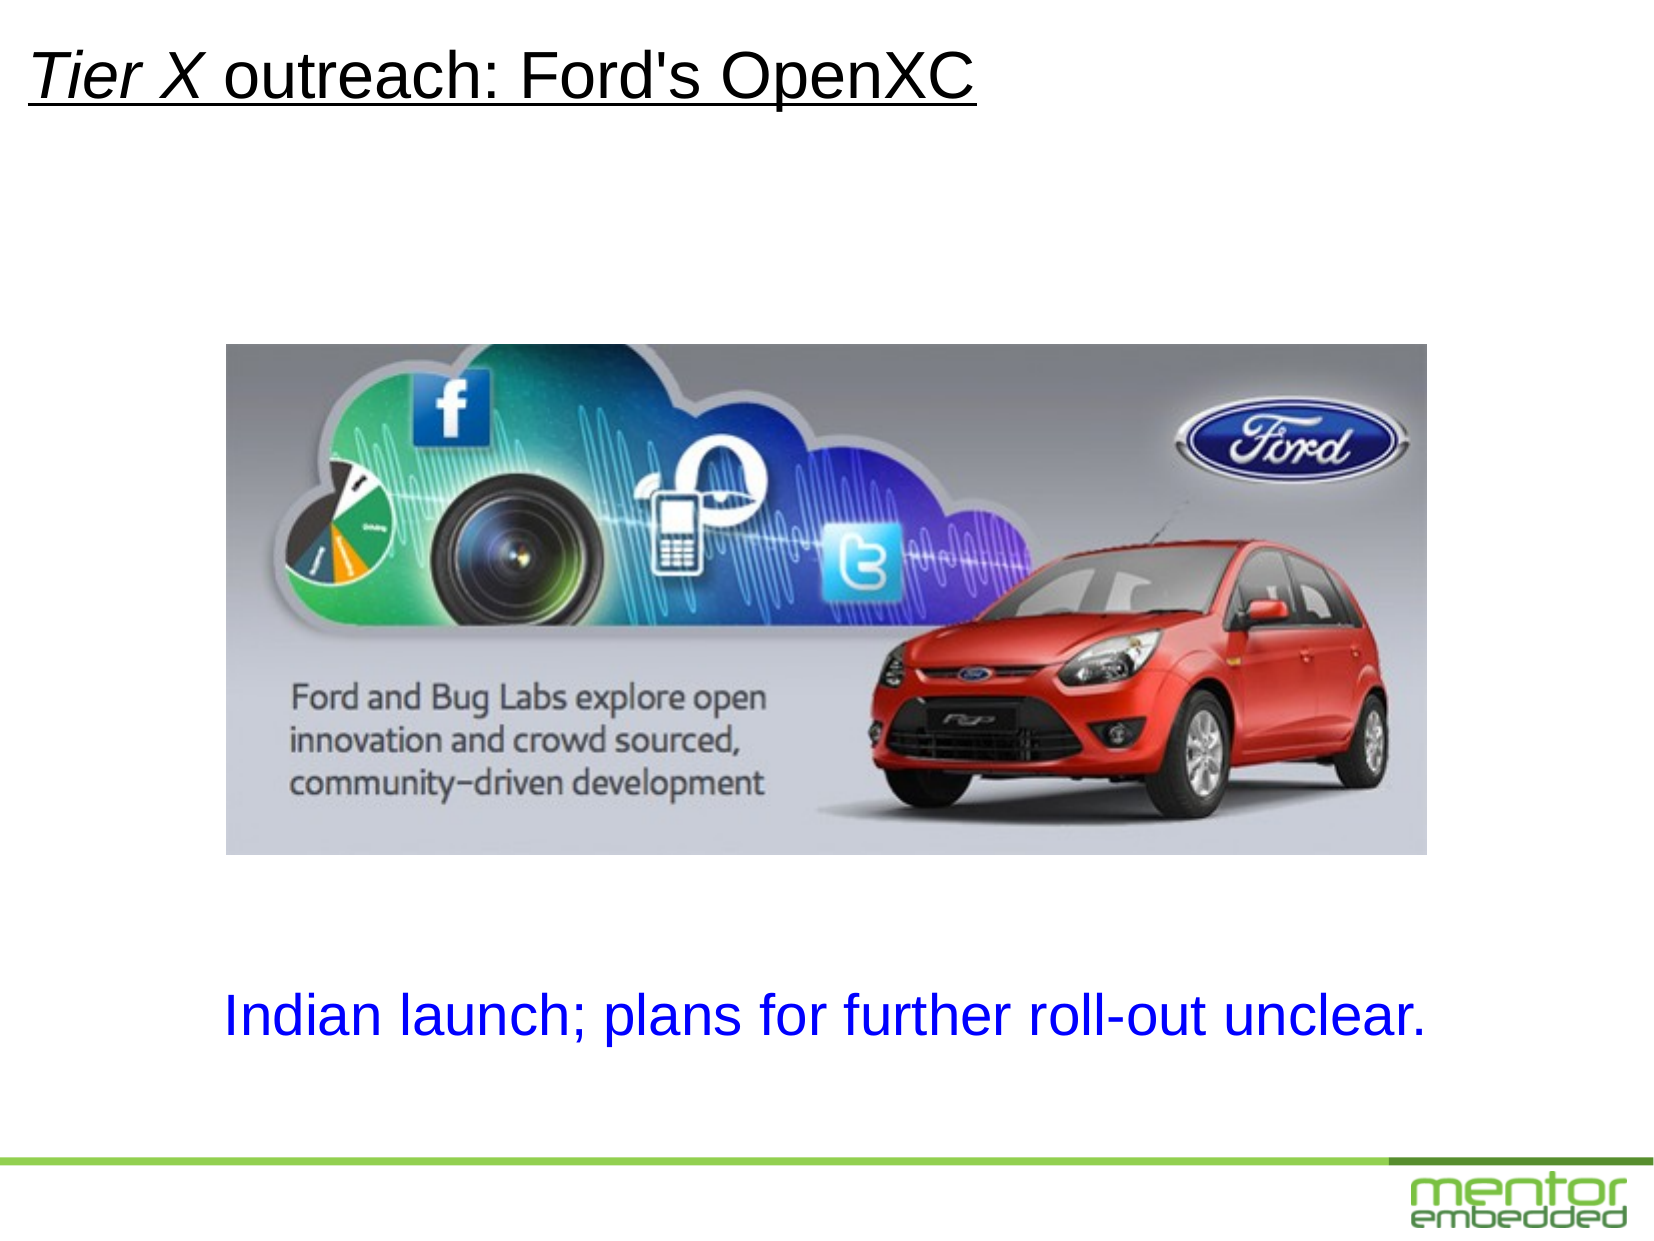

# Tier X outreach: Ford's OpenXC
Indian launch; plans for further roll-out unclear.